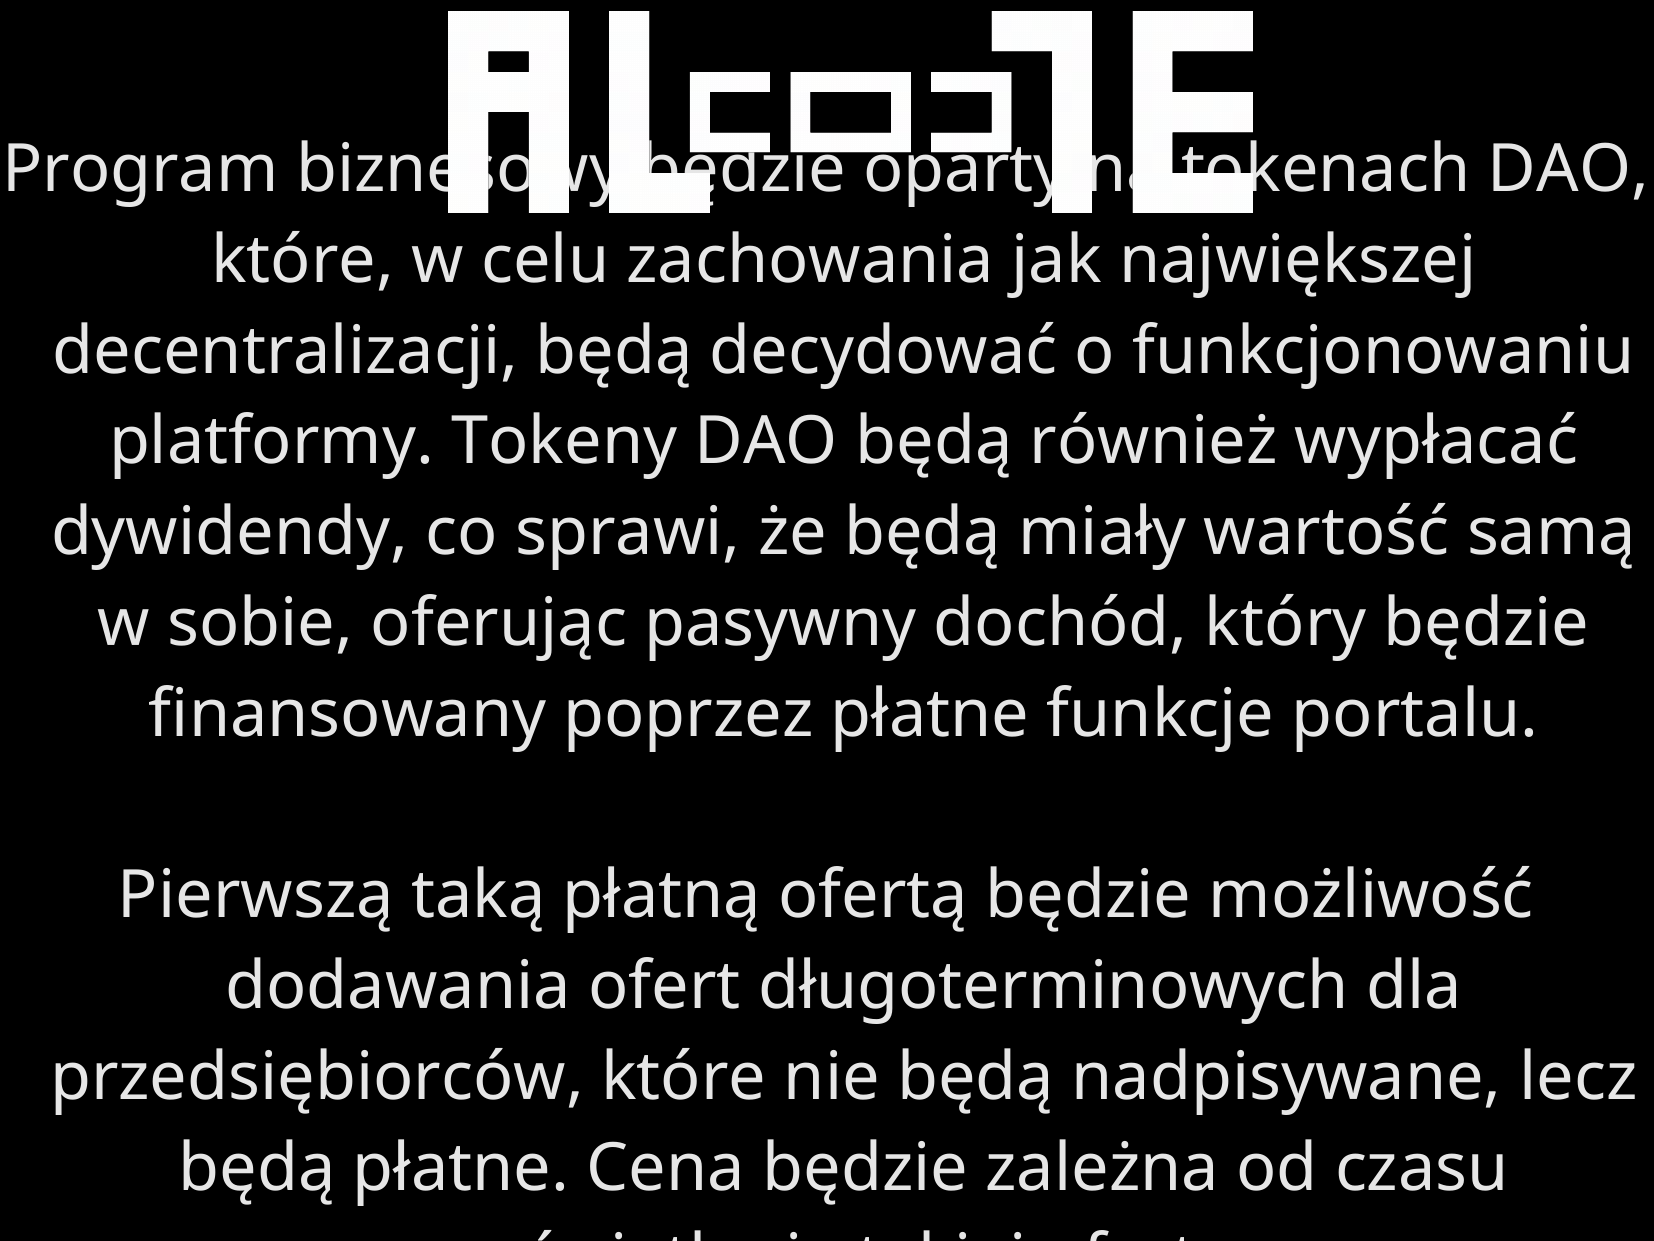

# Program biznesowy będzie oparty na tokenach DAO, które, w celu zachowania jak największej decentralizacji, będą decydować o funkcjonowaniu platformy. Tokeny DAO będą również wypłacać dywidendy, co sprawi, że będą miały wartość samą w sobie, oferując pasywny dochód, który będzie finansowany poprzez płatne funkcje portalu.
Pierwszą taką płatną ofertą będzie możliwość dodawania ofert długoterminowych dla przedsiębiorców, które nie będą nadpisywane, lecz będą płatne. Cena będzie zależna od czasu wyświetlania takiej oferty.